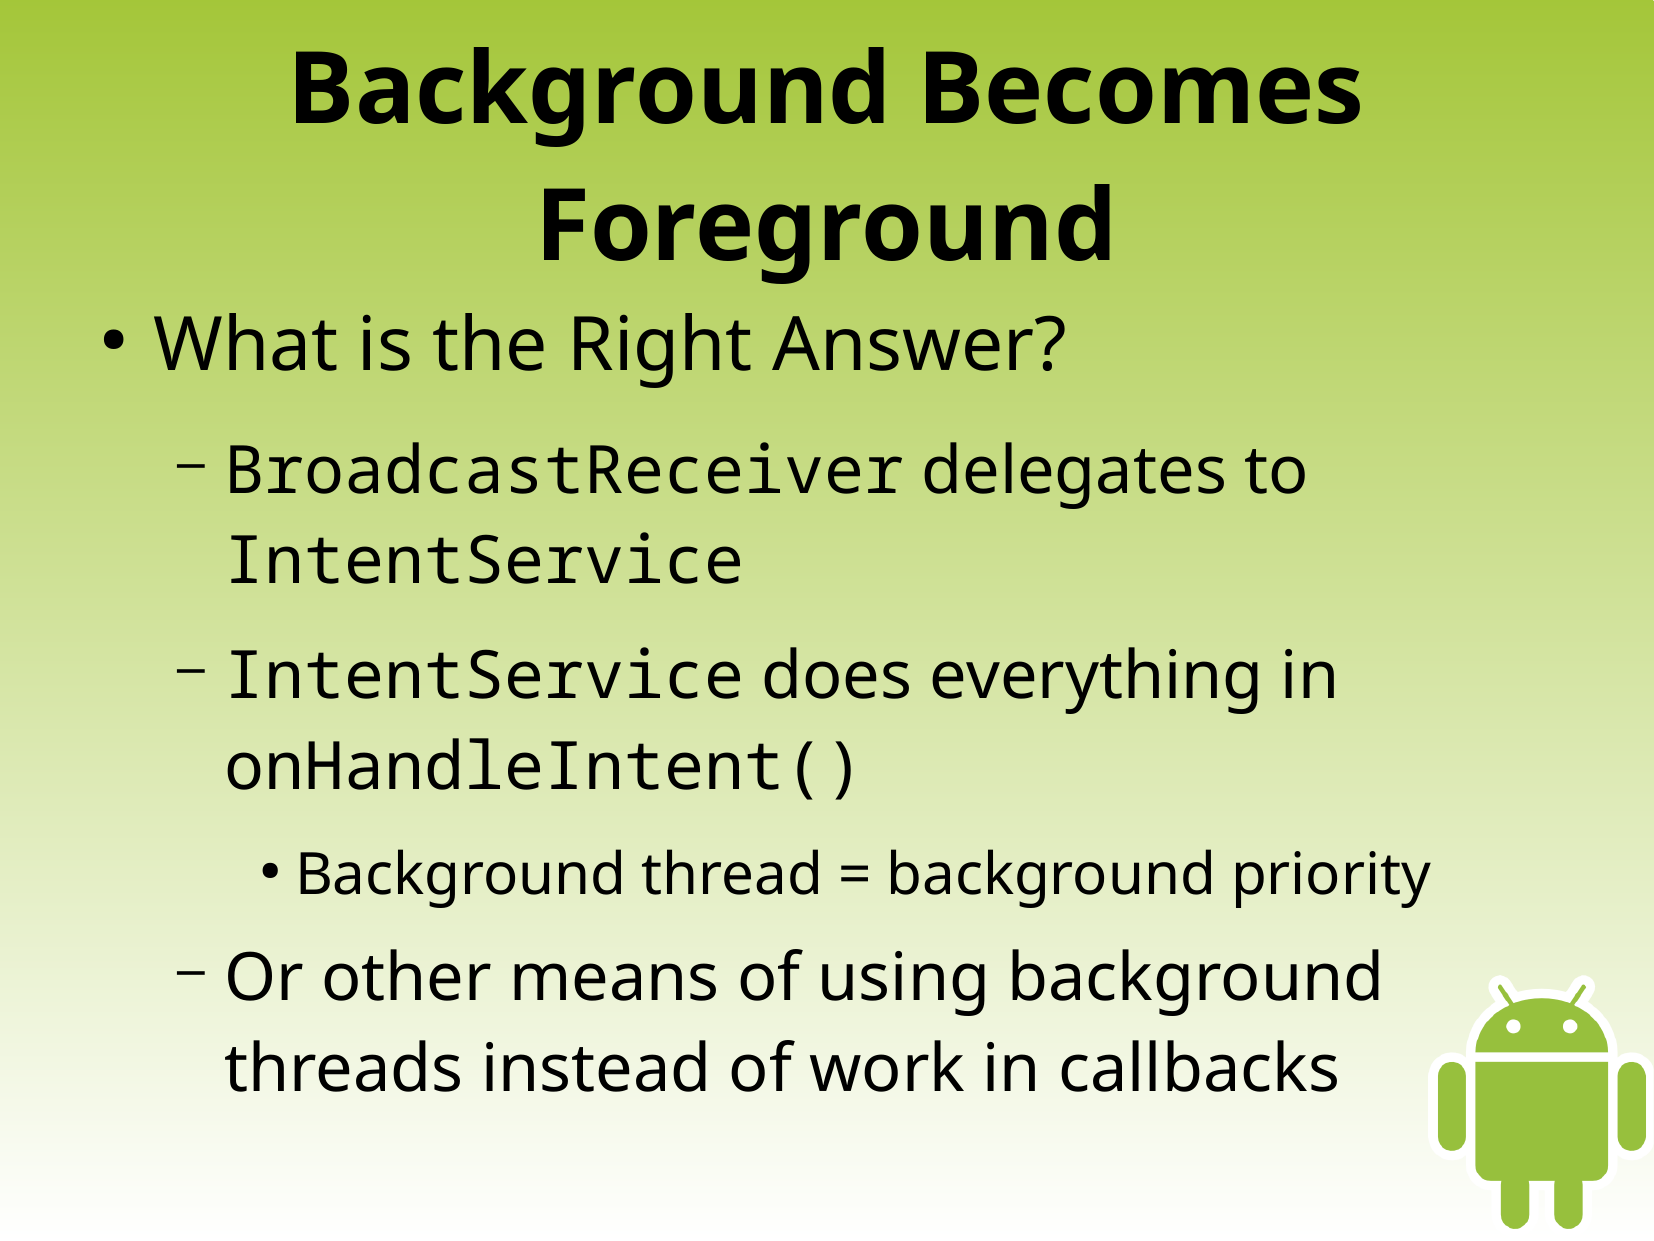

# Background Becomes Foreground
What is the Right Answer?
BroadcastReceiver delegates to IntentService
IntentService does everything in onHandleIntent()
Background thread = background priority
Or other means of using background threads instead of work in callbacks